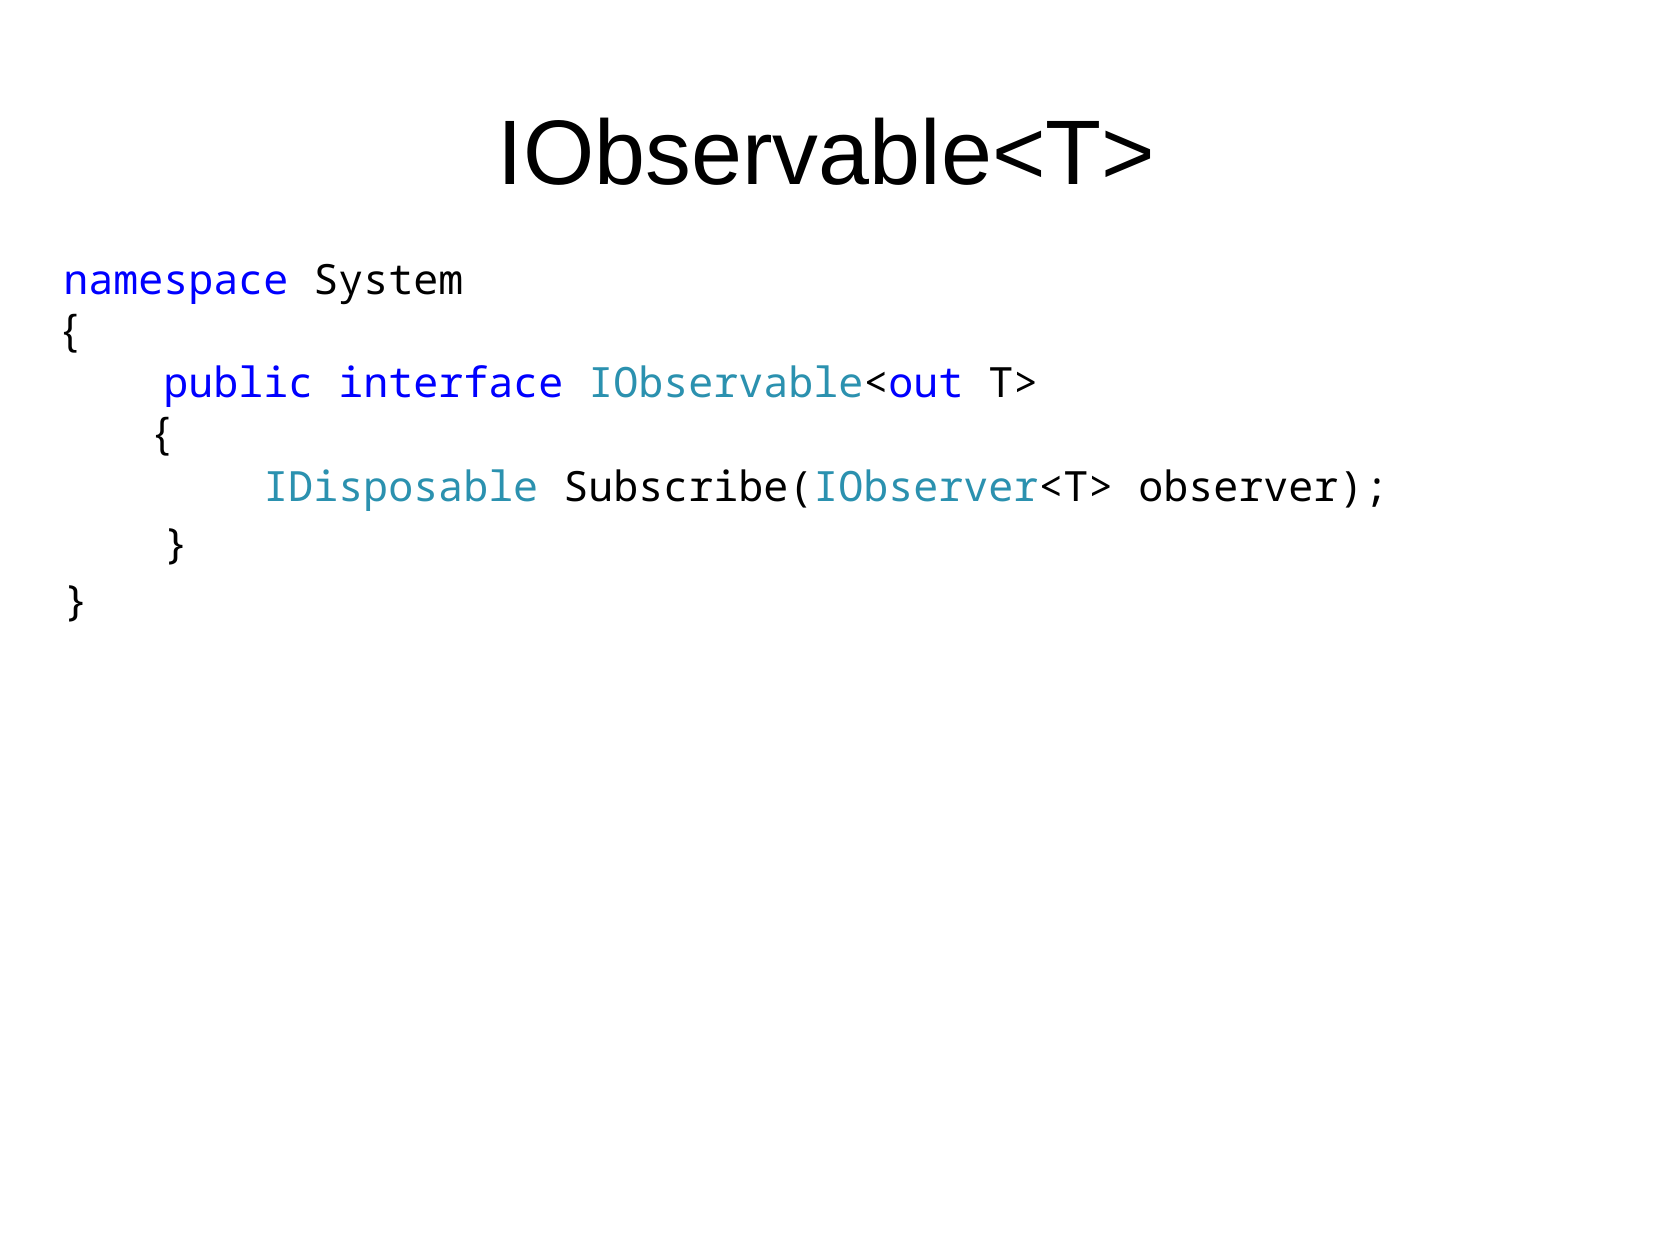

# IObservable<T>
namespace System
{
 public interface IObservable<out T>
 {
 IDisposable Subscribe(IObserver<T> observer);
 }
}